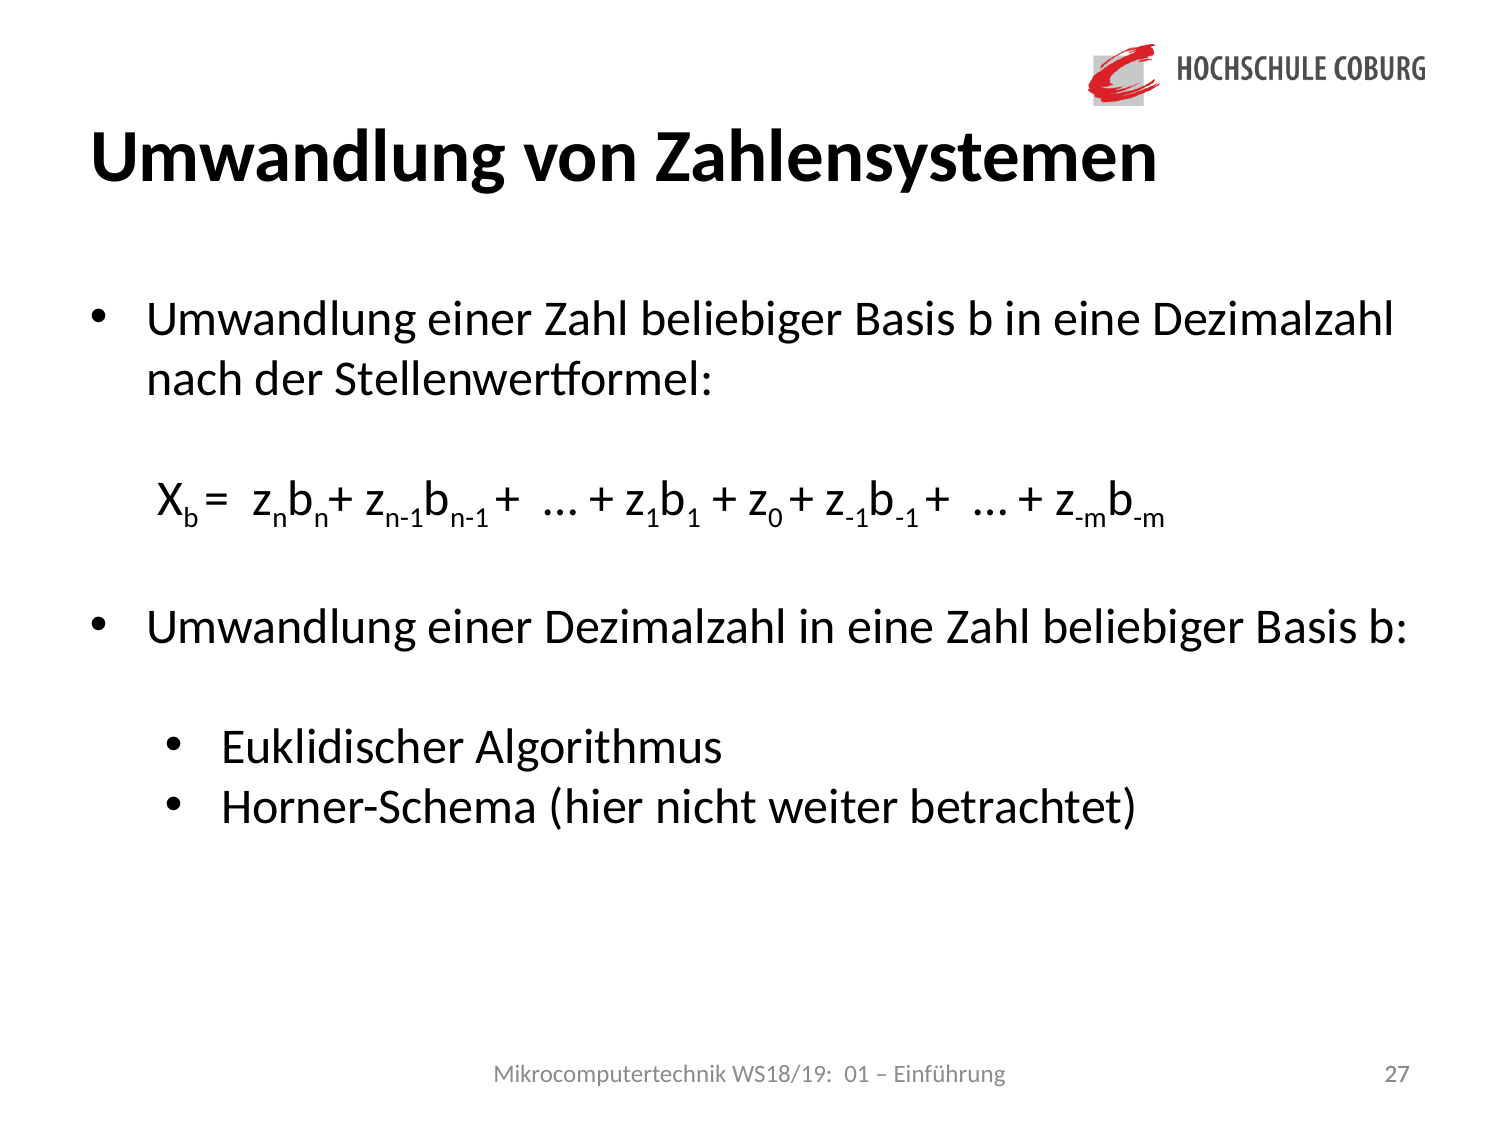

# Umwandlung von Zahlensystemen
Umwandlung einer Zahl beliebiger Basis b in eine Dezimalzahl
nach der Stellenwertformel:
 Xb = znbn+ zn-1bn-1 + … + z1b1 + z0 + z-1b-1 + … + z-mb-m
Umwandlung einer Dezimalzahl in eine Zahl beliebiger Basis b:
Euklidischer Algorithmus
Horner-Schema (hier nicht weiter betrachtet)
MCT01: Einführung
27